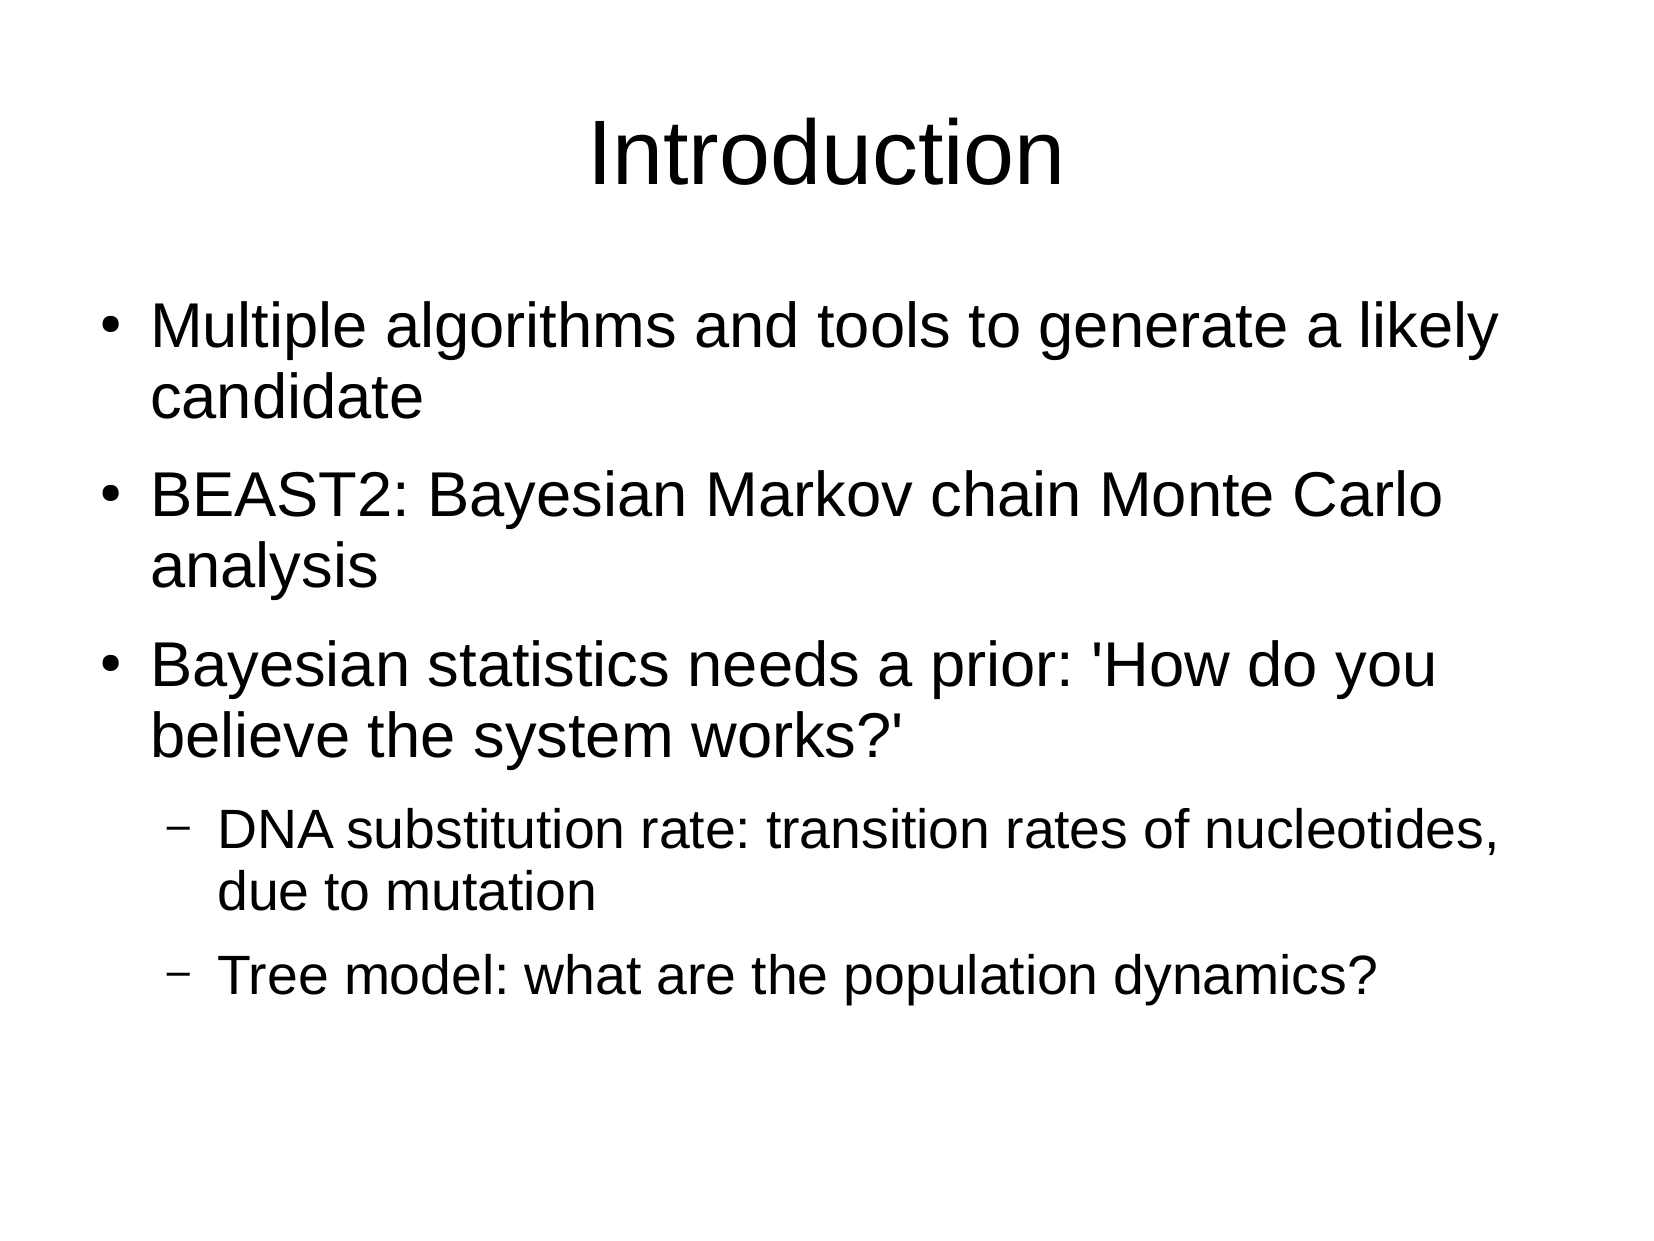

# Introduction
Multiple algorithms and tools to generate a likely candidate
BEAST2: Bayesian Markov chain Monte Carlo analysis
Bayesian statistics needs a prior: 'How do you believe the system works?'
DNA substitution rate: transition rates of nucleotides, due to mutation
Tree model: what are the population dynamics?